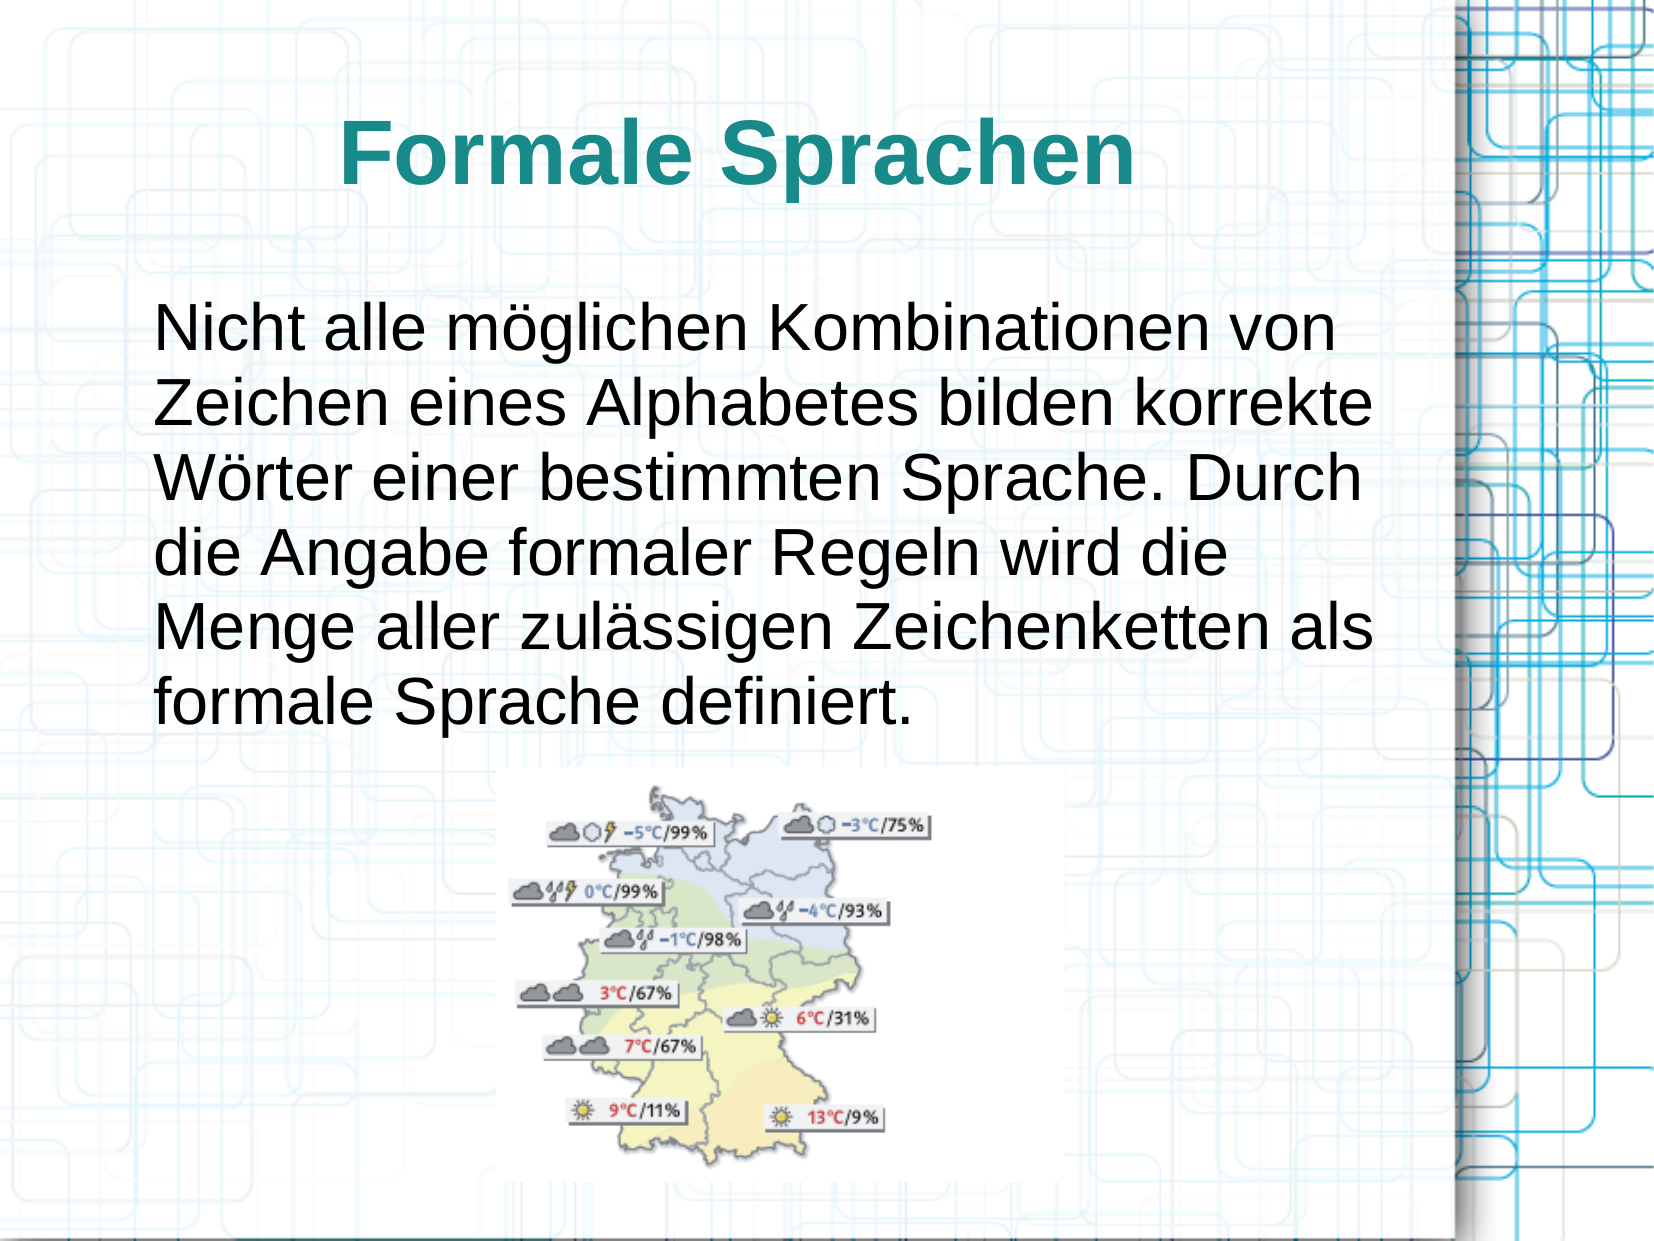

# Formale Sprachen
Nicht alle möglichen Kombinationen von Zeichen eines Alphabetes bilden korrekte Wörter einer bestimmten Sprache. Durch die Angabe formaler Regeln wird die Menge aller zulässigen Zeichenketten als formale Sprache definiert.